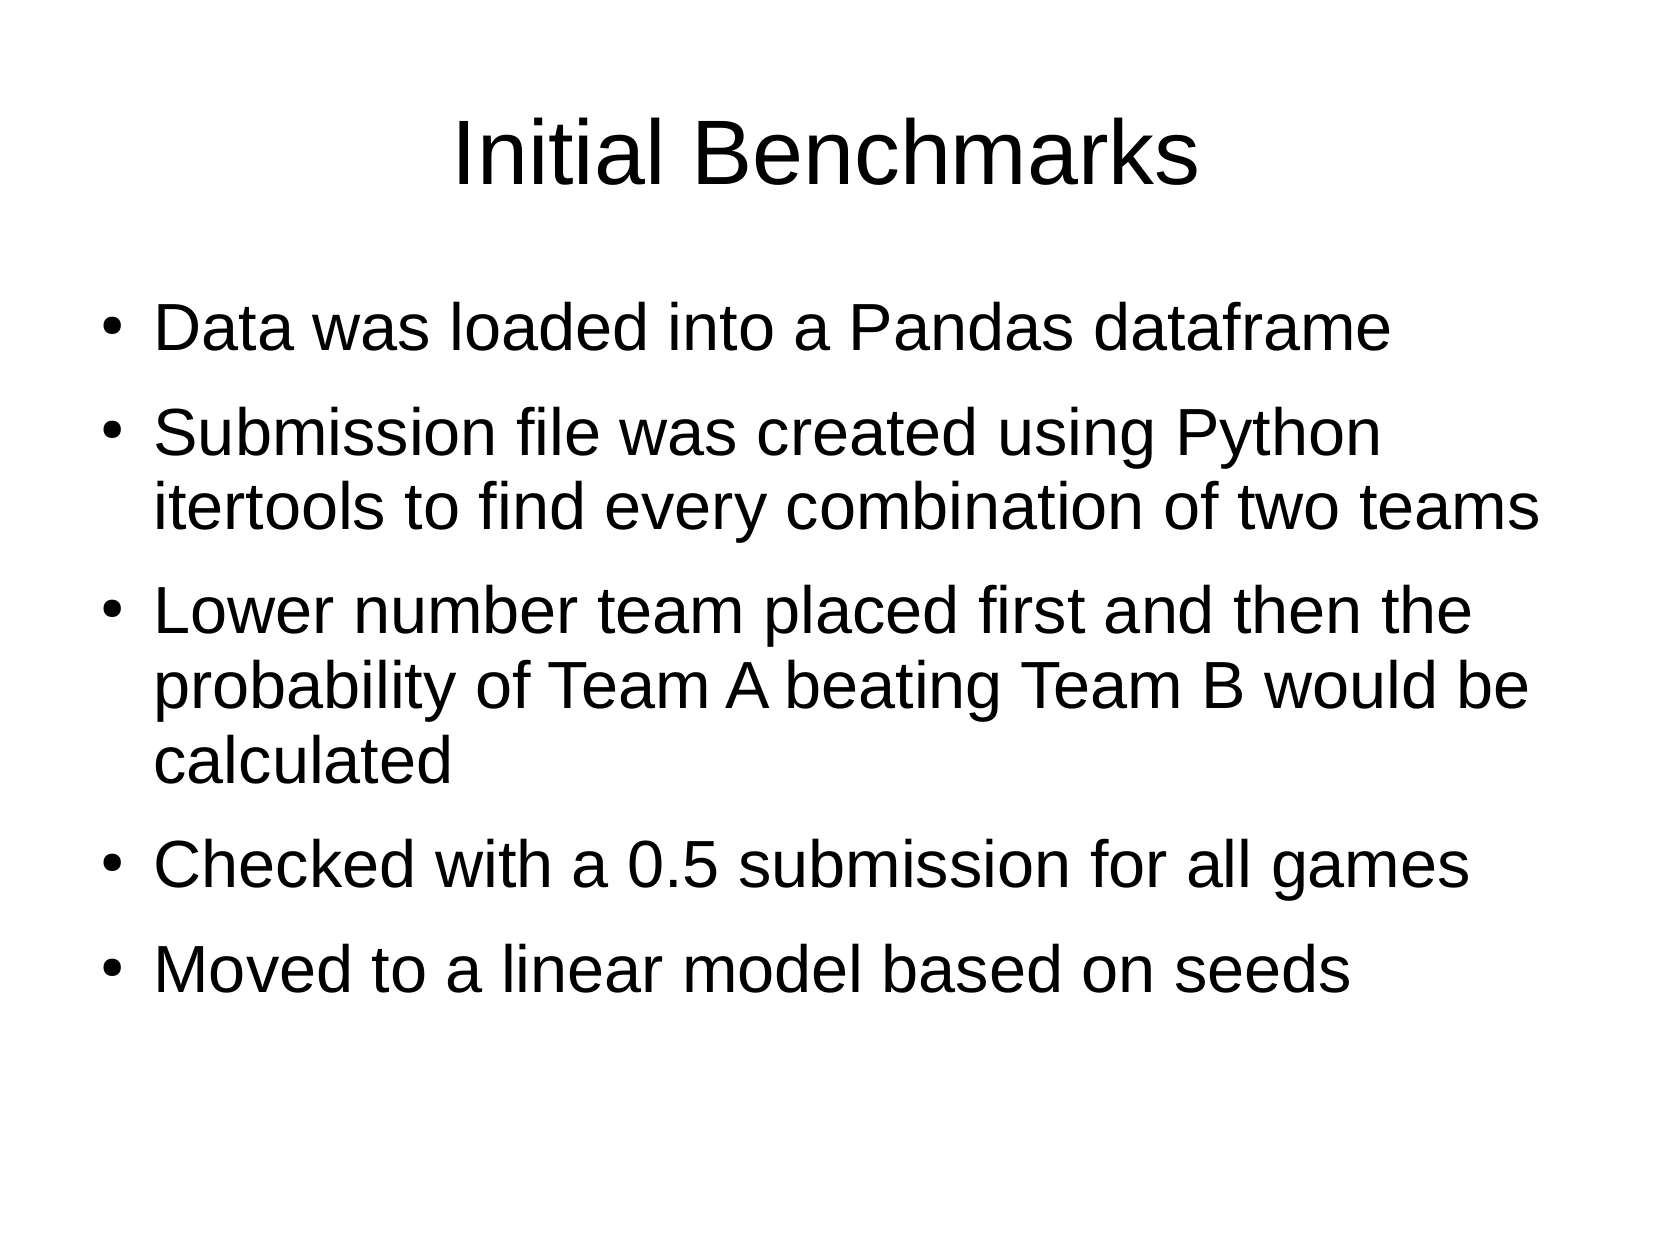

# Initial Benchmarks
Data was loaded into a Pandas dataframe
Submission file was created using Python itertools to find every combination of two teams
Lower number team placed first and then the probability of Team A beating Team B would be calculated
Checked with a 0.5 submission for all games
Moved to a linear model based on seeds